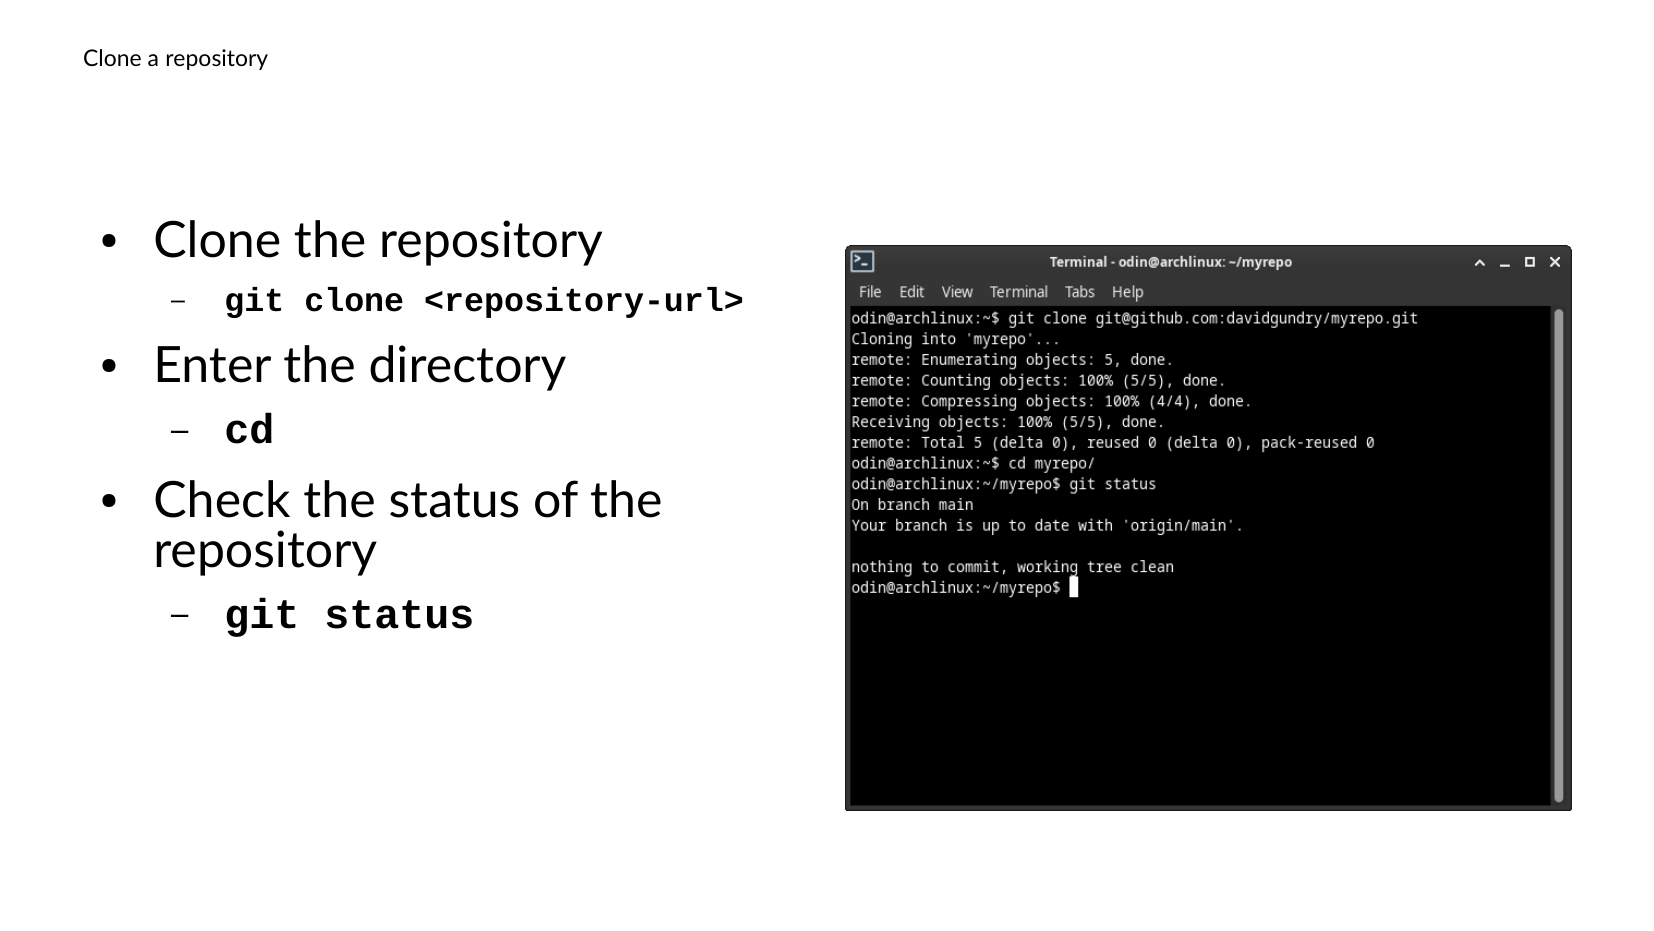

# Clone a repository
Clone the repository
git clone <repository-url>
Enter the directory
cd
Check the status of the repository
git status